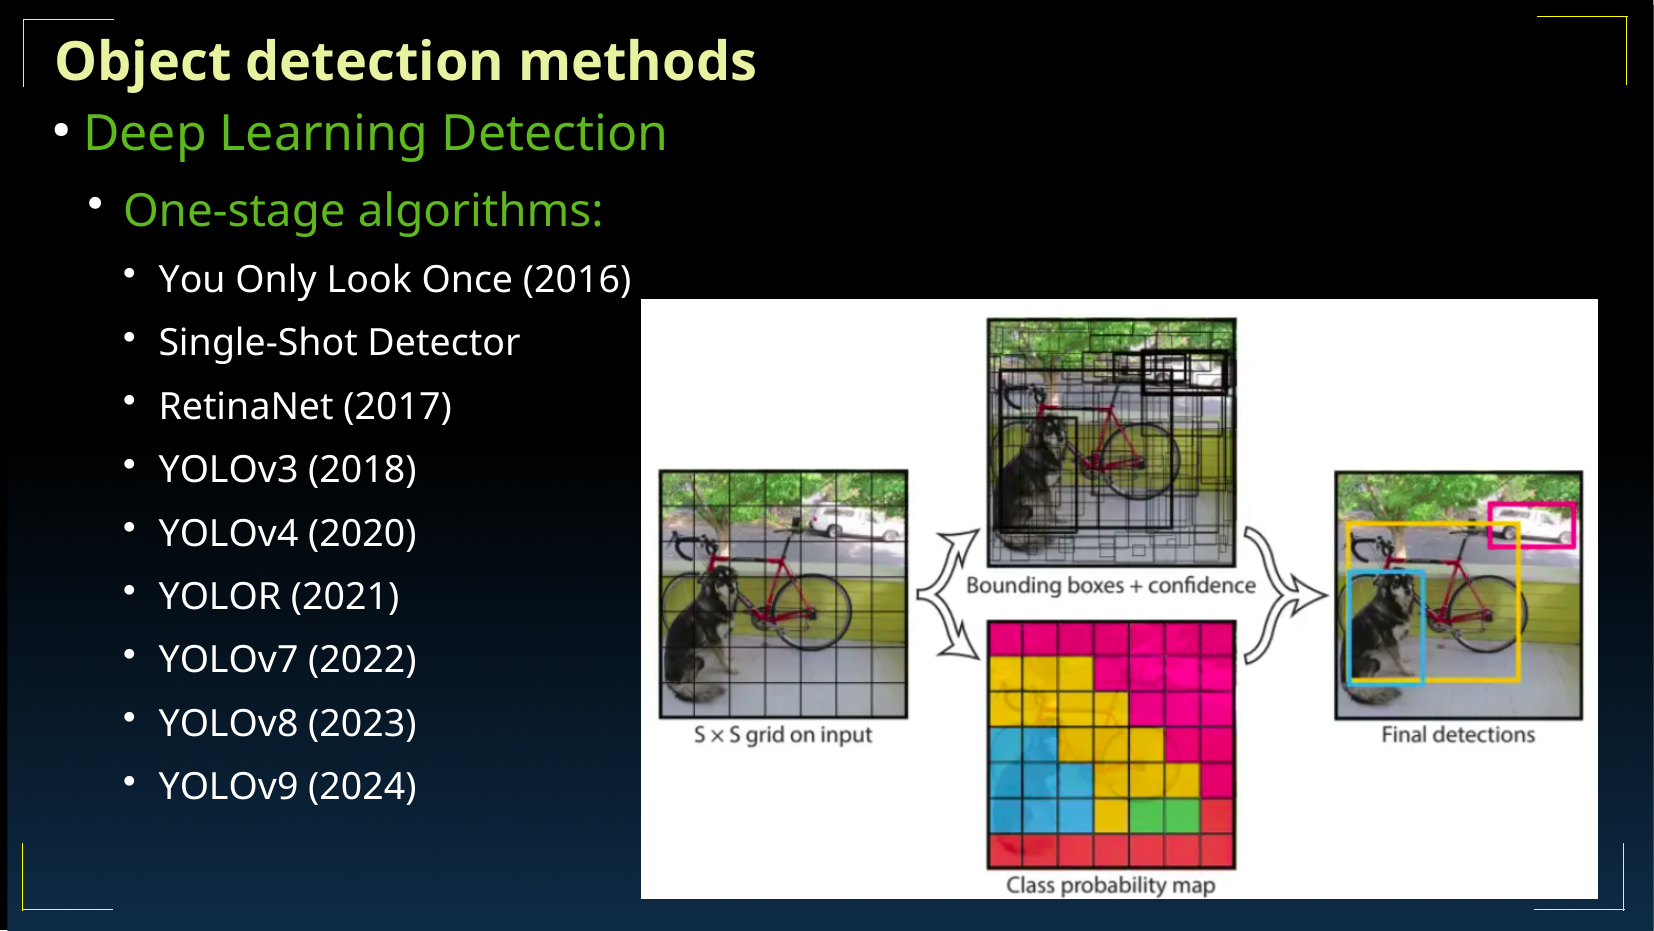

Object detection methods
 Deep Learning Detection
One-stage algorithms:
You Only Look Once (2016)
Single-Shot Detector
RetinaNet (2017)
YOLOv3 (2018)
YOLOv4 (2020)
YOLOR (2021)
YOLOv7 (2022)
YOLOv8 (2023)
YOLOv9 (2024)